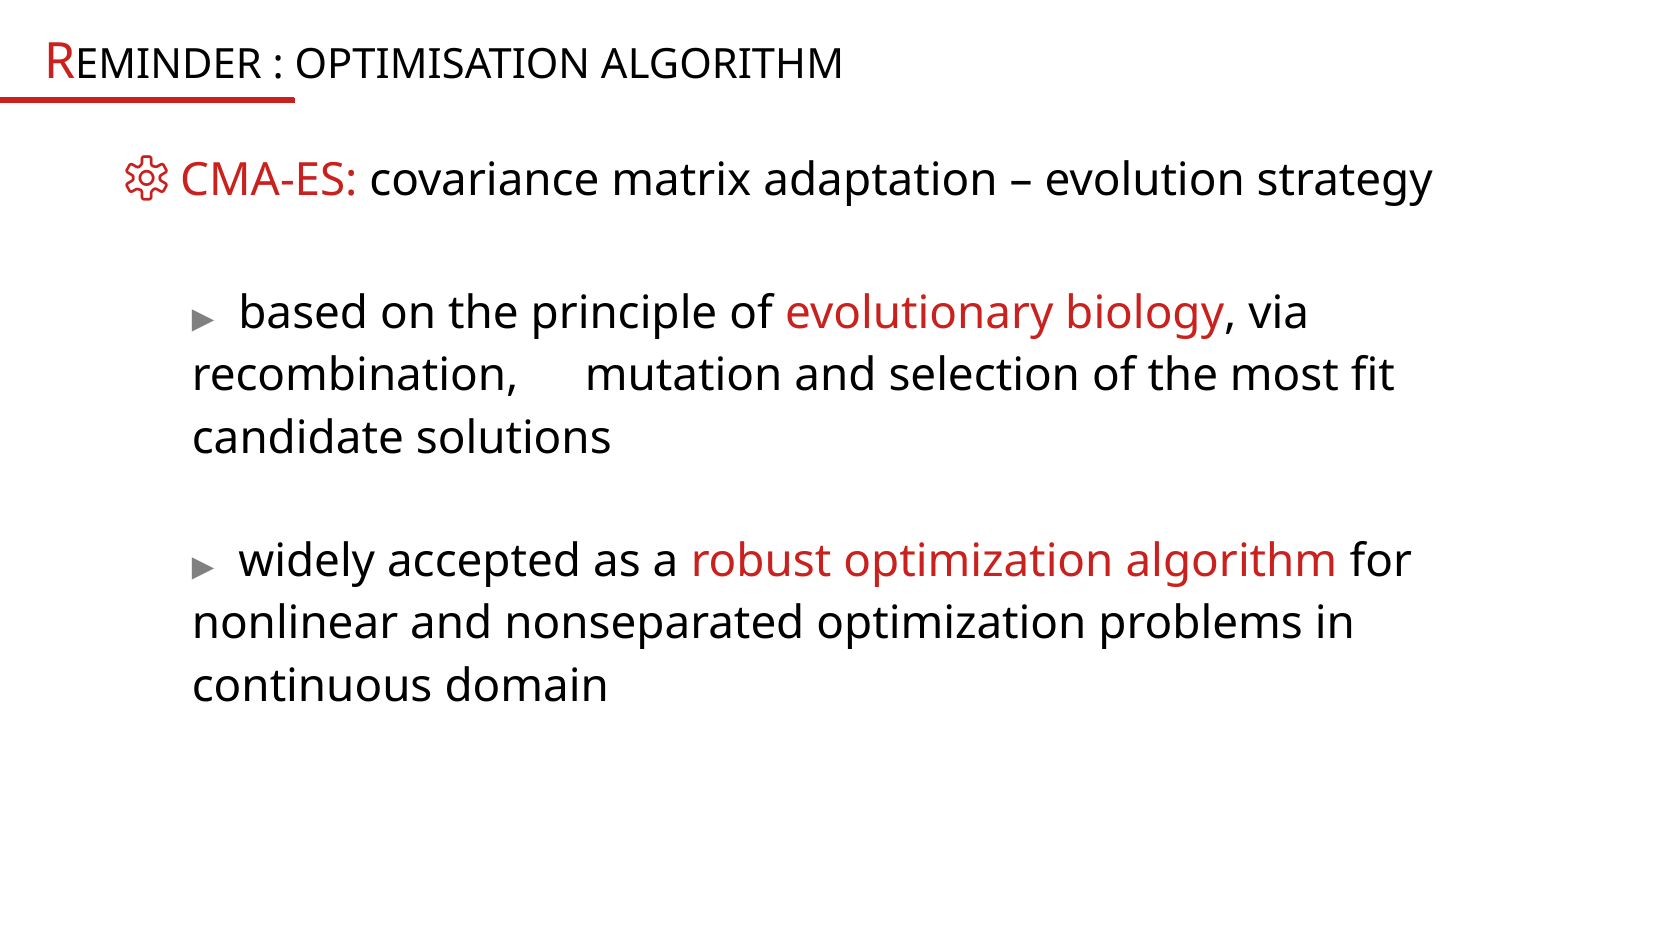

REMINDER : OPTIMISATION ALGORITHM
CMA-ES: covariance matrix adaptation – evolution strategy
▶ based on the principle of evolutionary biology, via recombination, 	 mutation and selection of the most fit candidate solutions
▶ widely accepted as a robust optimization algorithm for nonlinear and nonseparated optimization problems in continuous domain